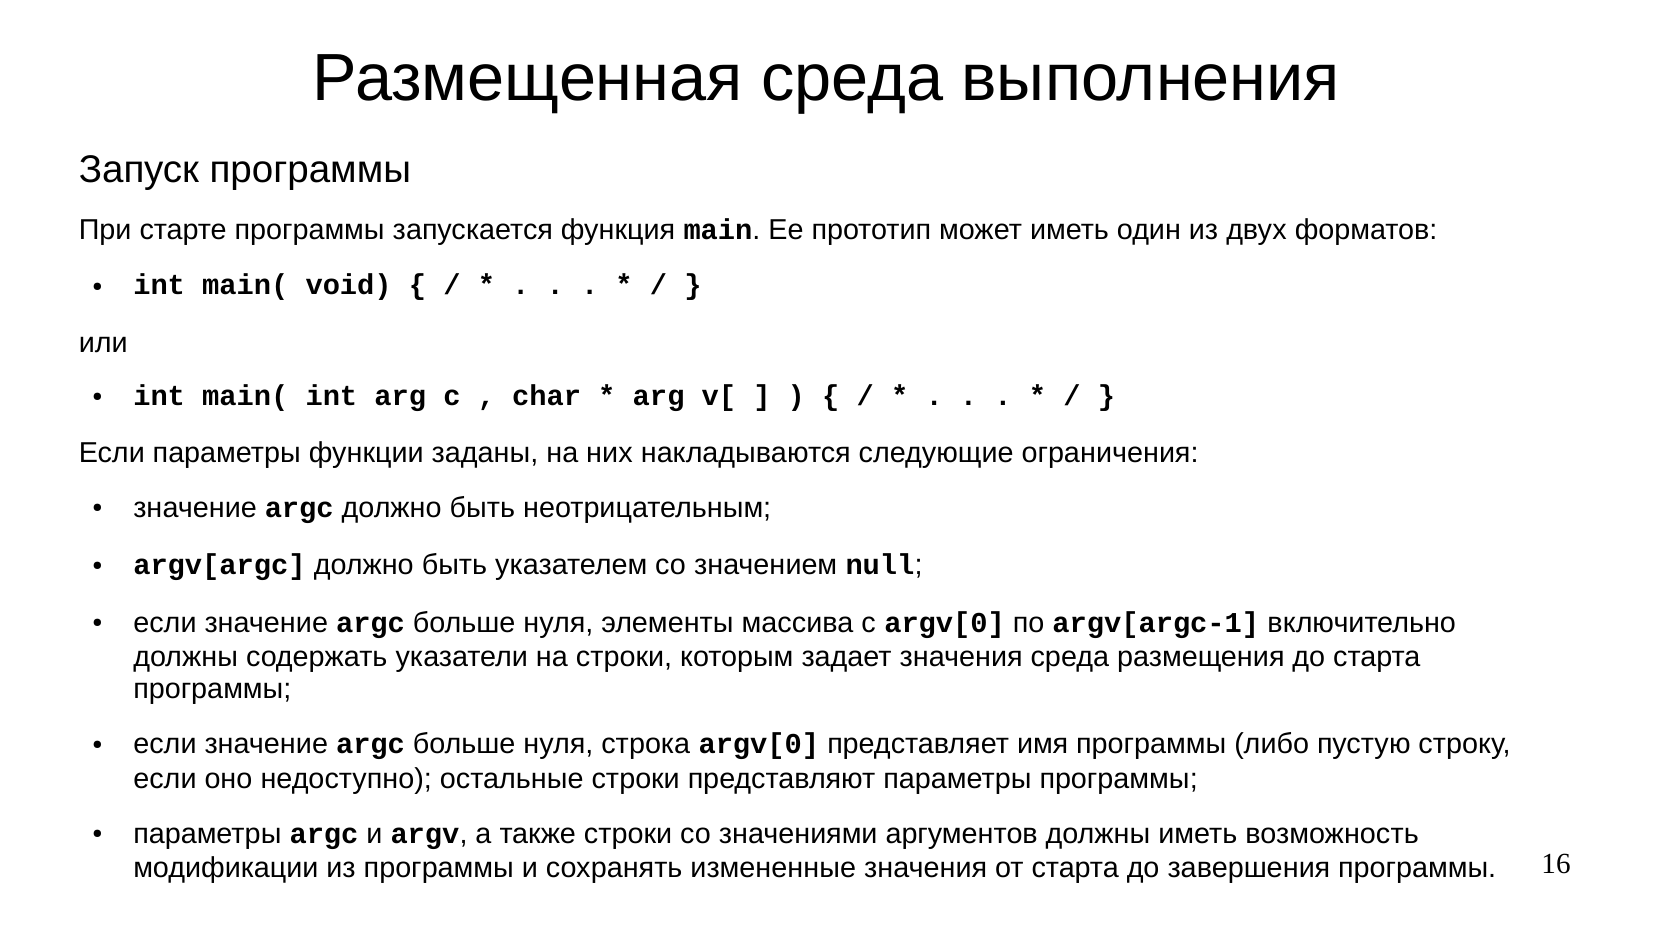

# Размещенная среда выполнения
Запуск программы
При старте программы запускается функция main. Ее прототип может иметь один из двух форматов:
int main( void) { / * . . . * / }
или
int main( int arg c , char * arg v[ ] ) { / * . . . * / }
Если параметры функции заданы, на них накладываются следующие ограничения:
значение argc должно быть неотрицательным;
argv[argc] должно быть указателем со значением null;
если значение argc больше нуля, элементы массива с argv[0] по argv[argc-1] включительно должны содержать указатели на строки, которым задает значения среда размещения до старта программы;
если значение argc больше нуля, строка argv[0] представляет имя программы (либо пустую строку, если оно недоступно); остальные строки представляют параметры программы;
параметры argc и argv, а также строки со значениями аргументов должны иметь возможность модификации из программы и сохранять измененные значения от старта до завершения программы.
16